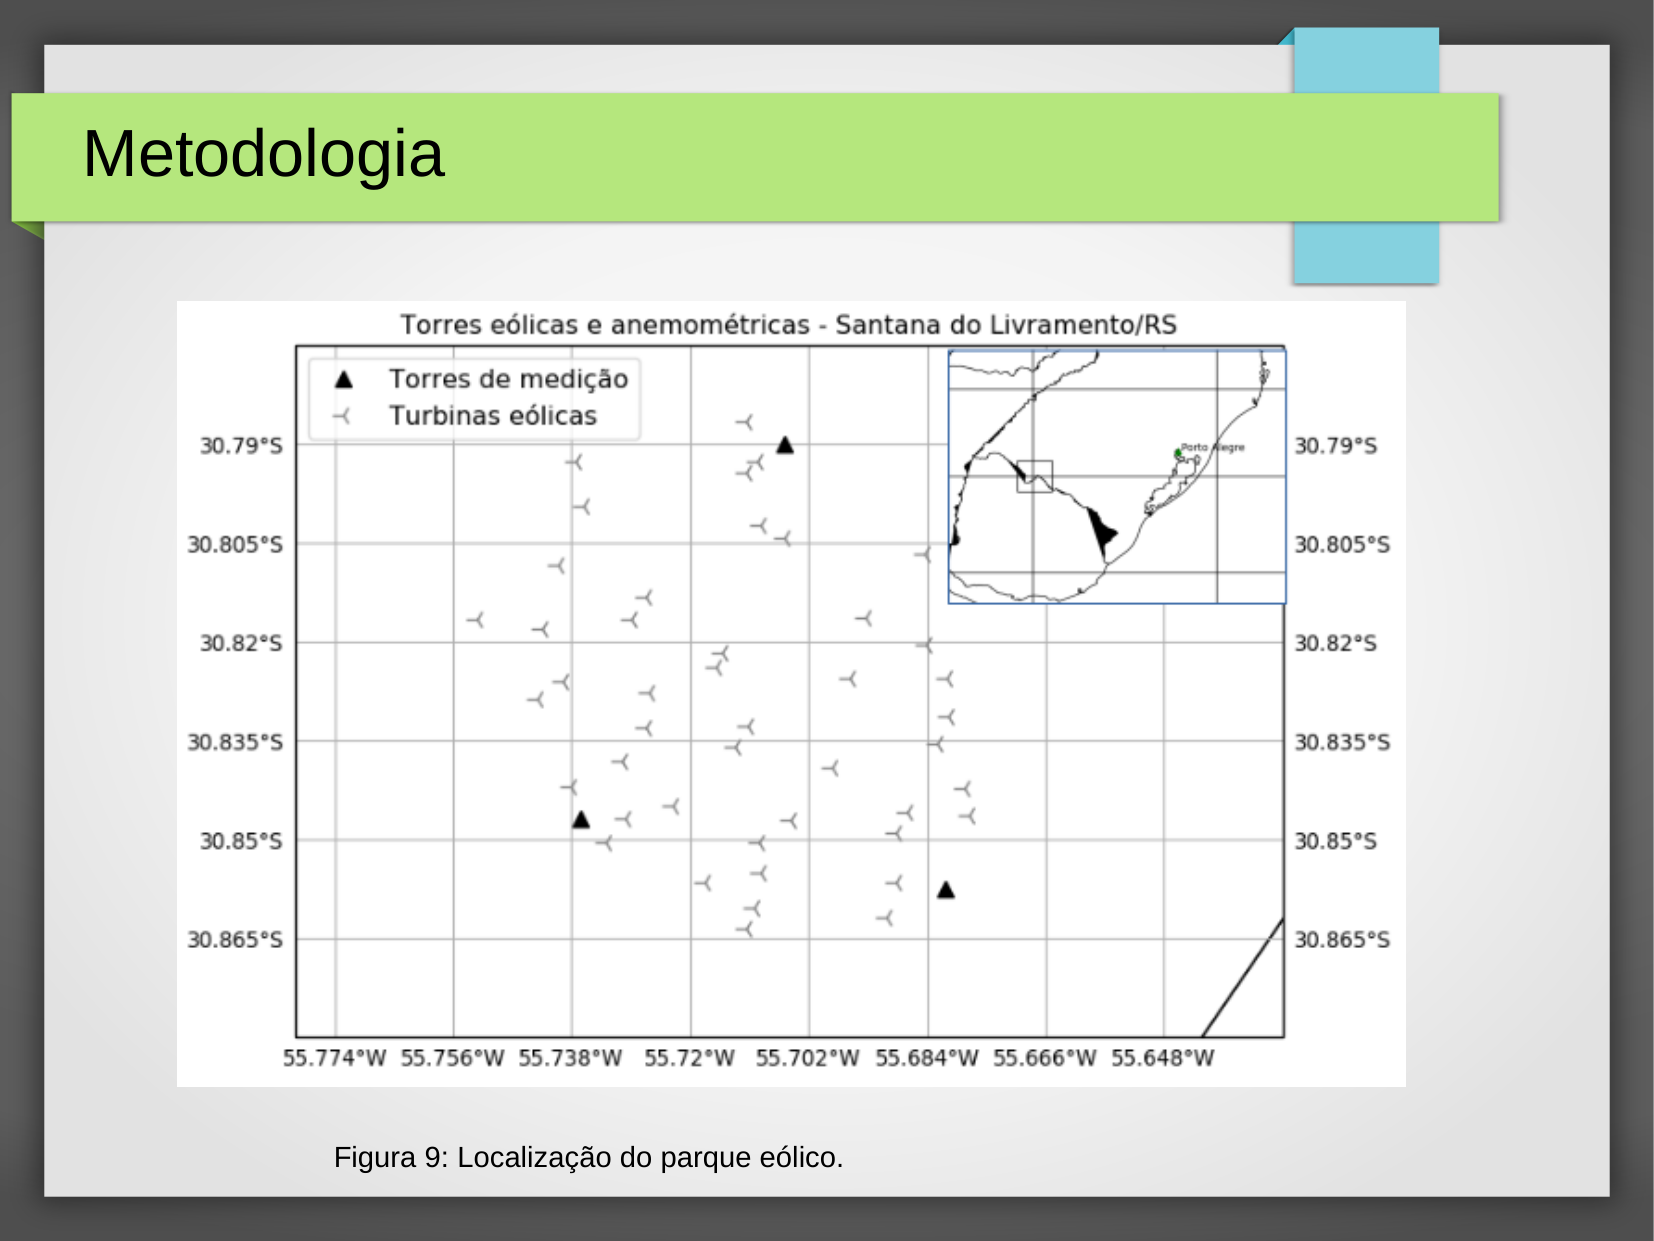

# Metodologia
Figura 9: Localização do parque eólico.